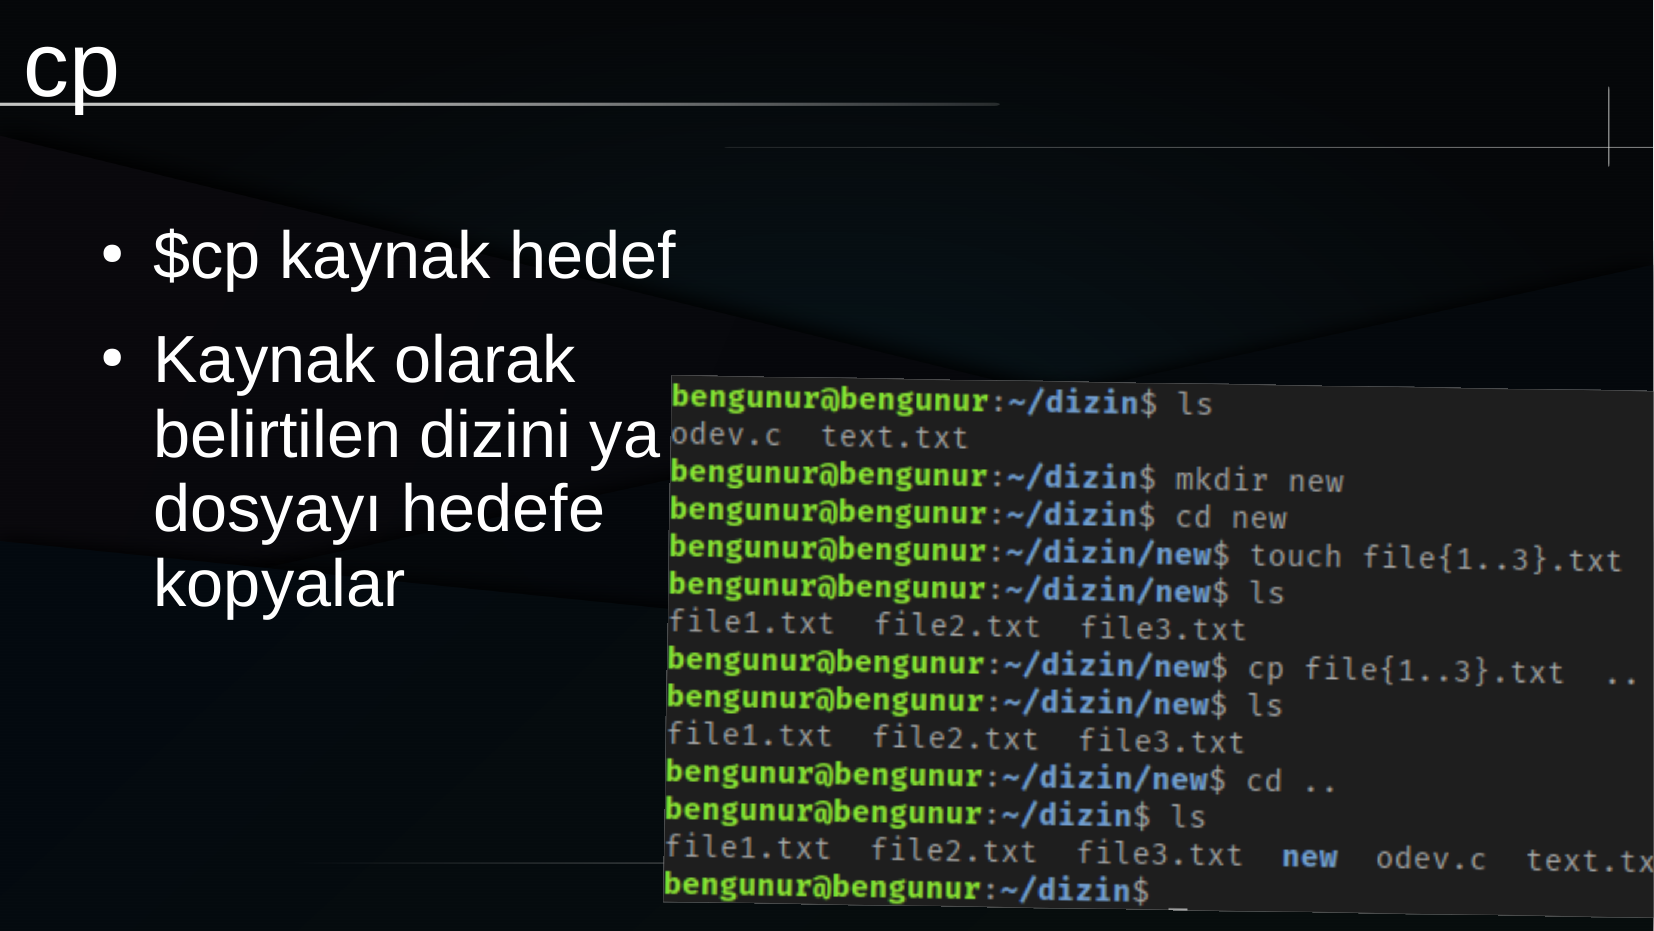

# cp
$cp kaynak hedef
Kaynak olarak belirtilen dizini ya da dosyayı hedefe kopyalar